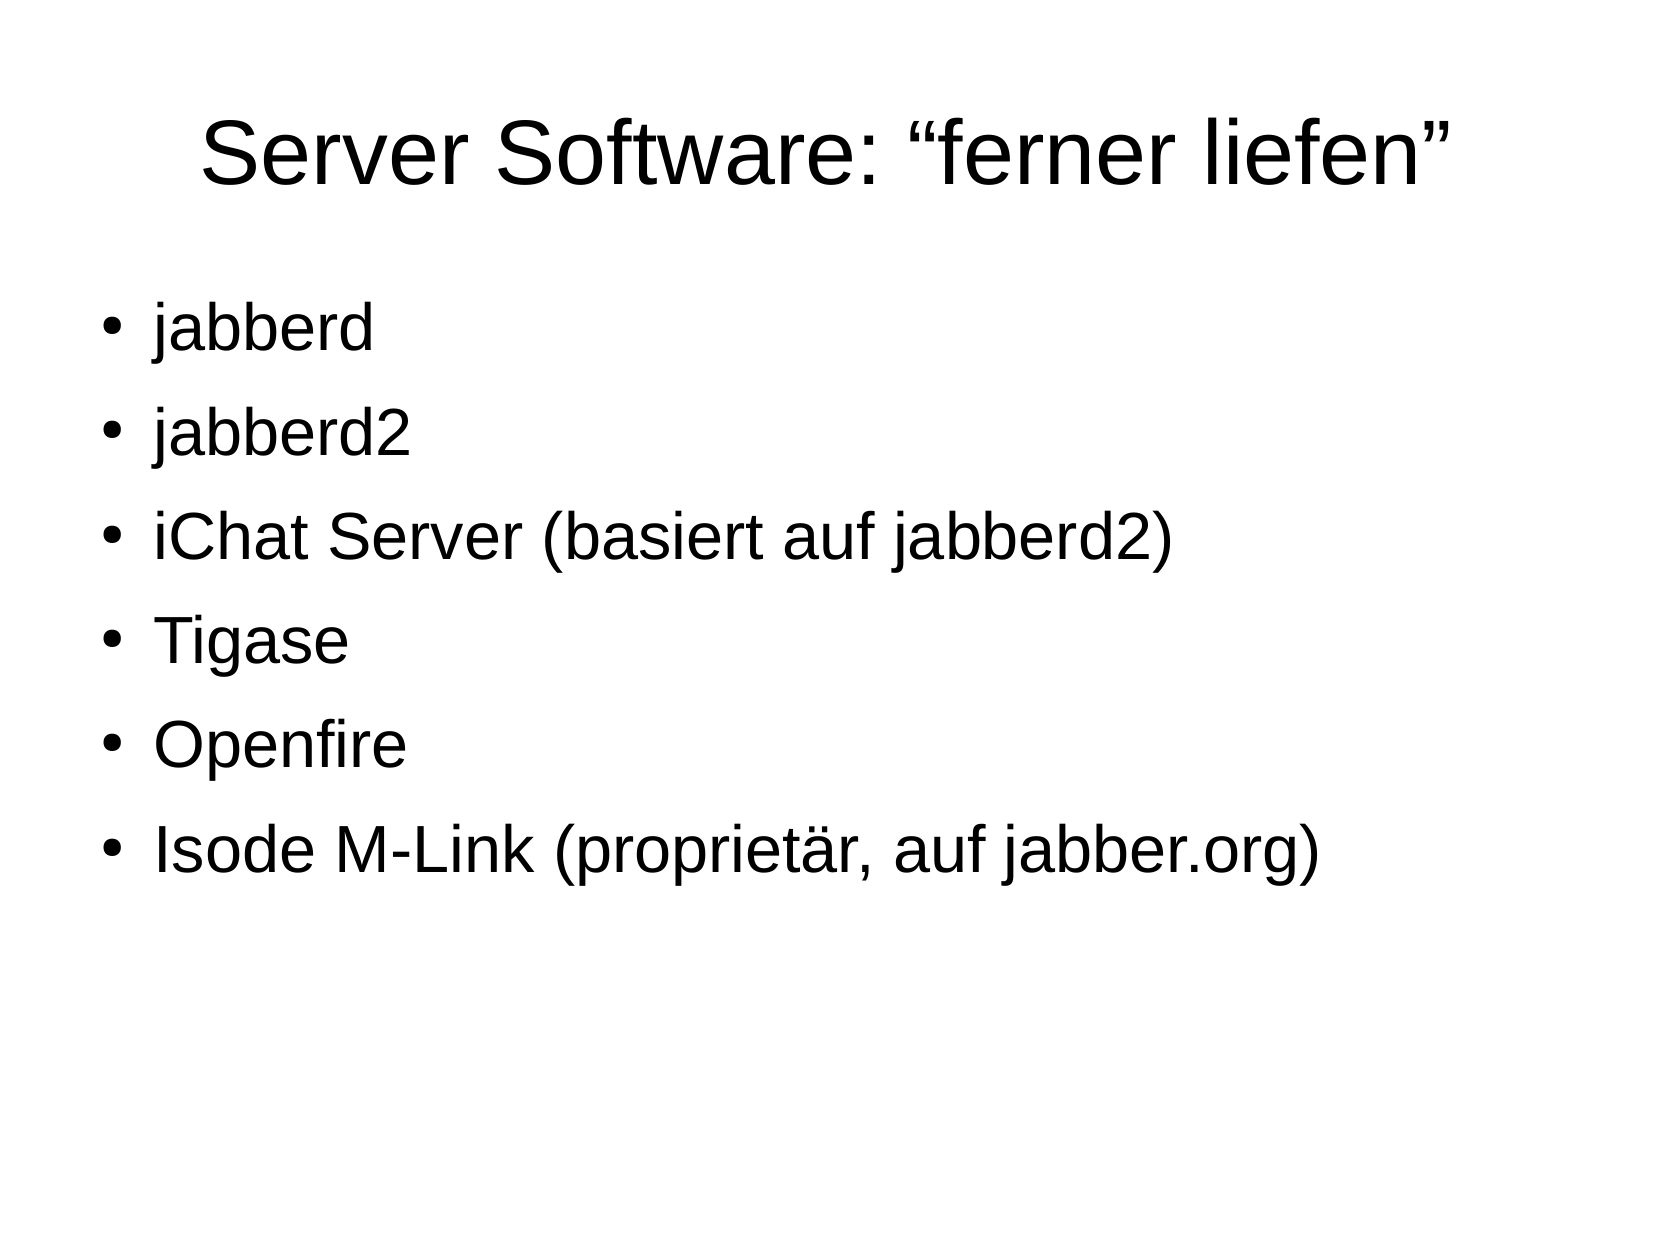

# Server Software: “ferner liefen”
jabberd
jabberd2
iChat Server (basiert auf jabberd2)
Tigase
Openfire
Isode M-Link (proprietär, auf jabber.org)